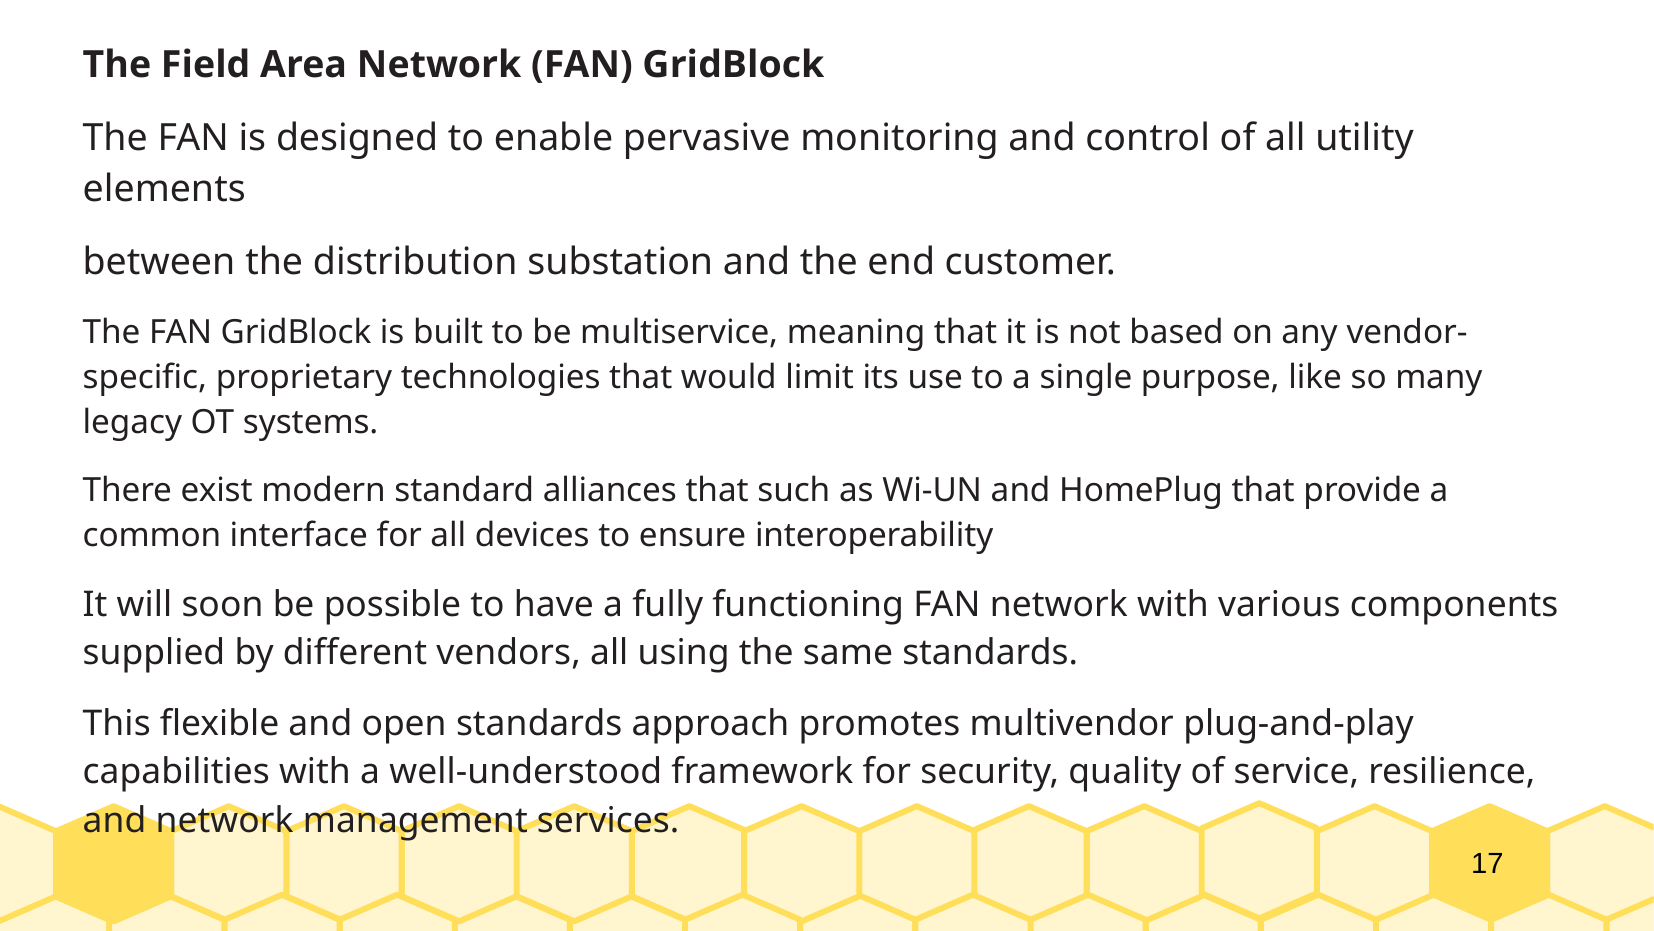

# The Field Area Network (FAN) GridBlock
The FAN is designed to enable pervasive monitoring and control of all utility elements
between the distribution substation and the end customer.
The FAN GridBlock is built to be multiservice, meaning that it is not based on any vendor-specific, proprietary technologies that would limit its use to a single purpose, like so many legacy OT systems.
There exist modern standard alliances that such as Wi-UN and HomePlug that provide a common interface for all devices to ensure interoperability
It will soon be possible to have a fully functioning FAN network with various components supplied by different vendors, all using the same standards.
This flexible and open standards approach promotes multivendor plug-and-play capabilities with a well-understood framework for security, quality of service, resilience, and network management services.